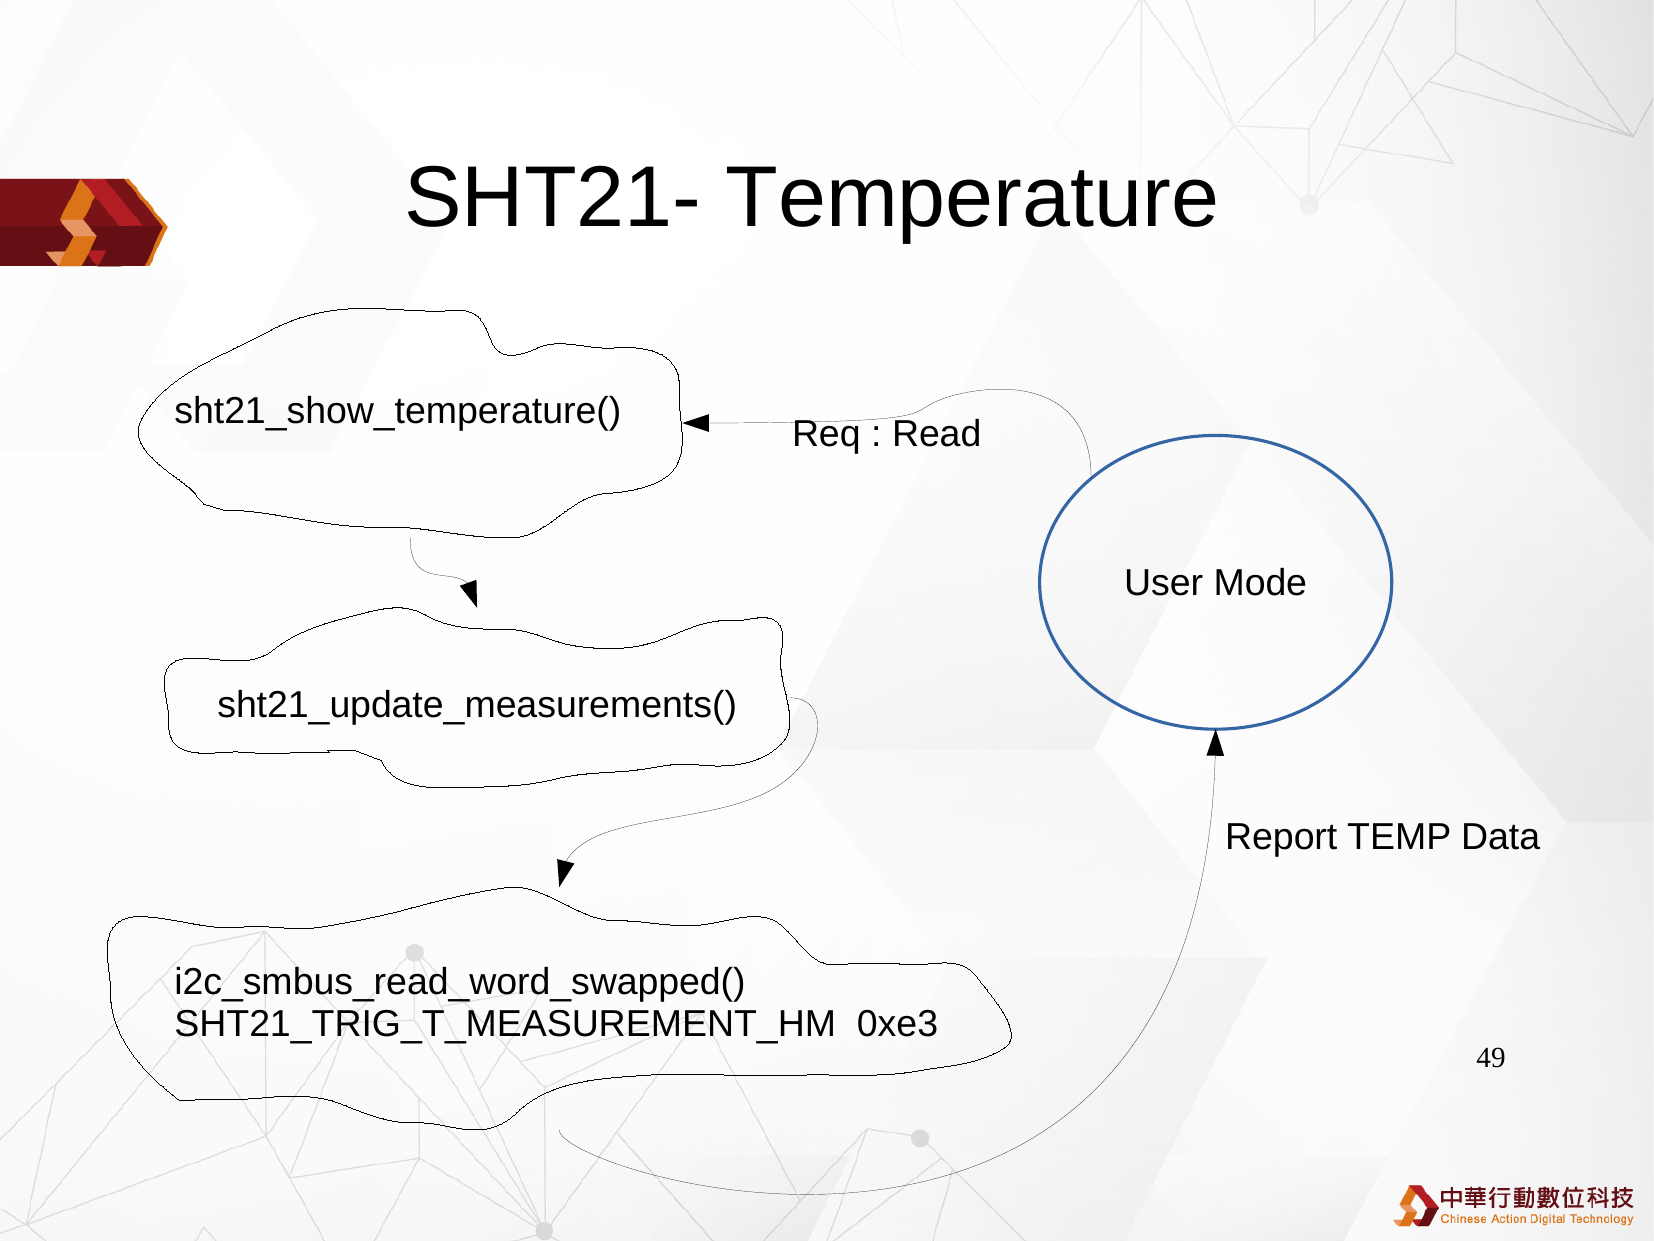

# SHT21- Temperature
sht21_show_temperature()
User Mode
sht21_update_measurements()
Report TEMP Data
i2c_smbus_read_word_swapped()
SHT21_TRIG_T_MEASUREMENT_HM 0xe3
49